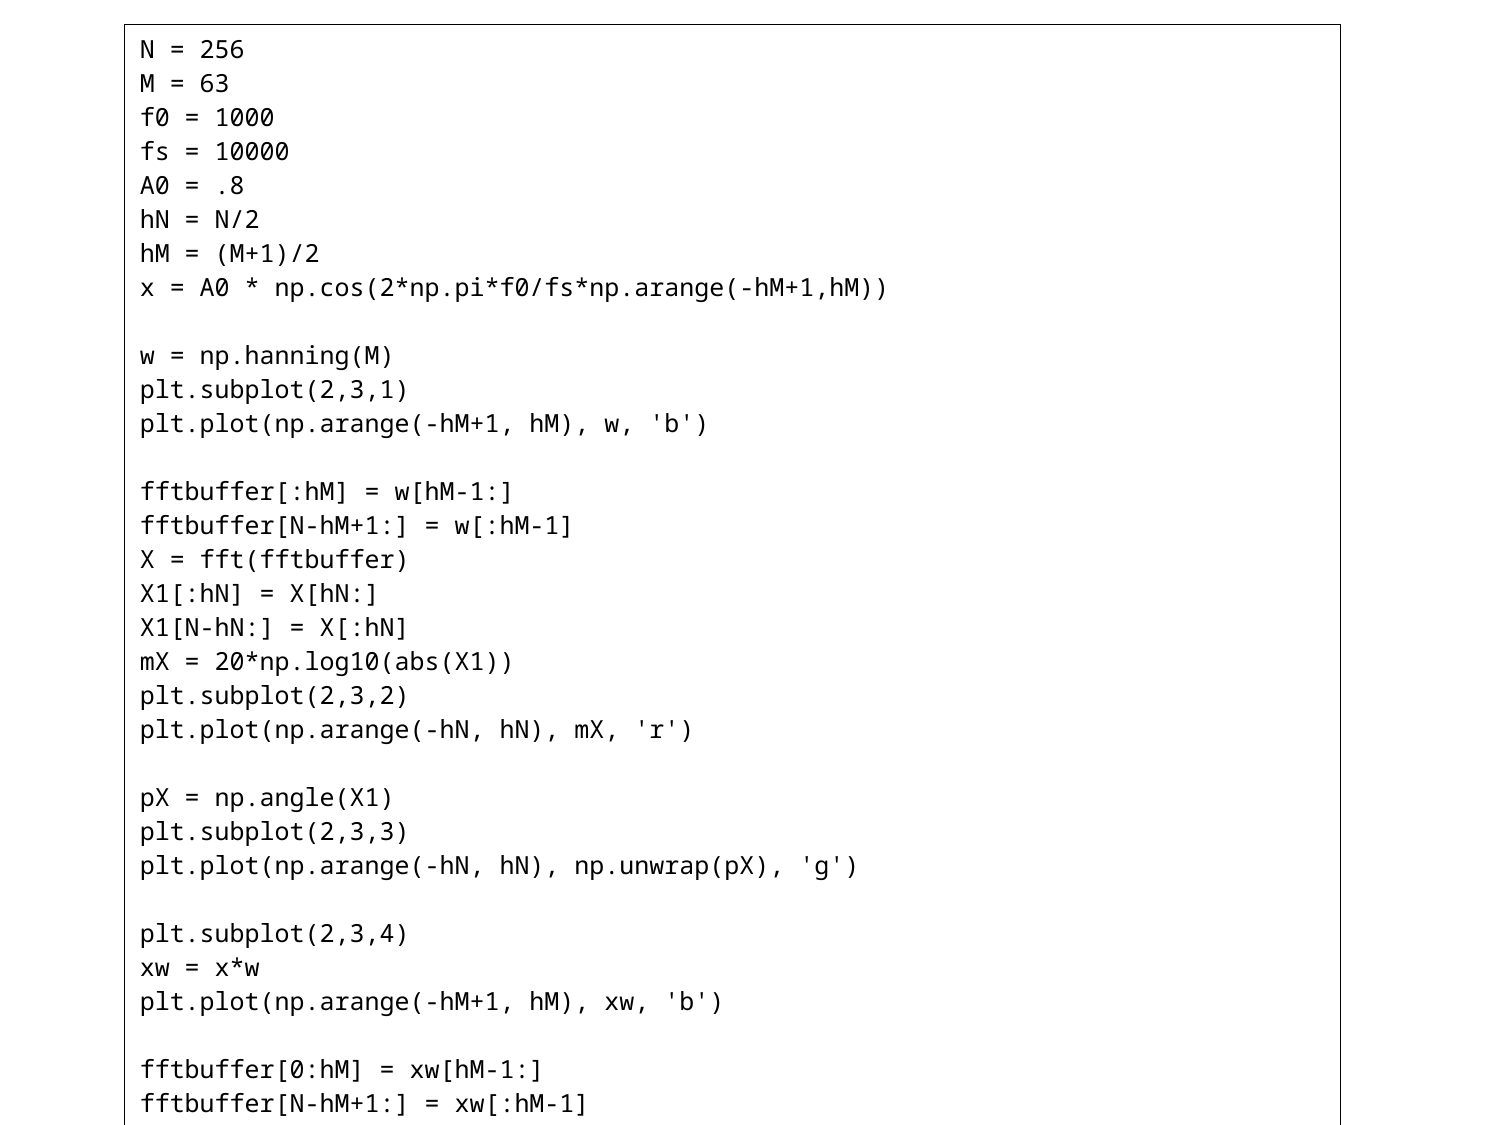

N = 256
M = 63
f0 = 1000
fs = 10000
A0 = .8
hN = N/2
hM = (M+1)/2
x = A0 * np.cos(2*np.pi*f0/fs*np.arange(-hM+1,hM))
w = np.hanning(M)
plt.subplot(2,3,1)
plt.plot(np.arange(-hM+1, hM), w, 'b')
fftbuffer[:hM] = w[hM-1:]
fftbuffer[N-hM+1:] = w[:hM-1]
X = fft(fftbuffer)
X1[:hN] = X[hN:]
X1[N-hN:] = X[:hN]
mX = 20*np.log10(abs(X1))
plt.subplot(2,3,2)
plt.plot(np.arange(-hN, hN), mX, 'r')
pX = np.angle(X1)
plt.subplot(2,3,3)
plt.plot(np.arange(-hN, hN), np.unwrap(pX), 'g')
plt.subplot(2,3,4)
xw = x*w
plt.plot(np.arange(-hM+1, hM), xw, 'b')
fftbuffer[0:hM] = xw[hM-1:]
fftbuffer[N-hM+1:] = xw[:hM-1]
X = fft(fftbuffer)
X2[:hN] = X[hN:]
X2[N-hN:] = X[:hN]
mX2 = 20*np.log10(abs(X2))
plt.subplot(2,3,5)
plt.plot(np.arange(-hN, hN), mX2, 'r')
pX = np.angle(X2)
plt.subplot(2,3,6)
plt.plot(np.arange(-hN, hN), np.unwrap(pX), 'g')